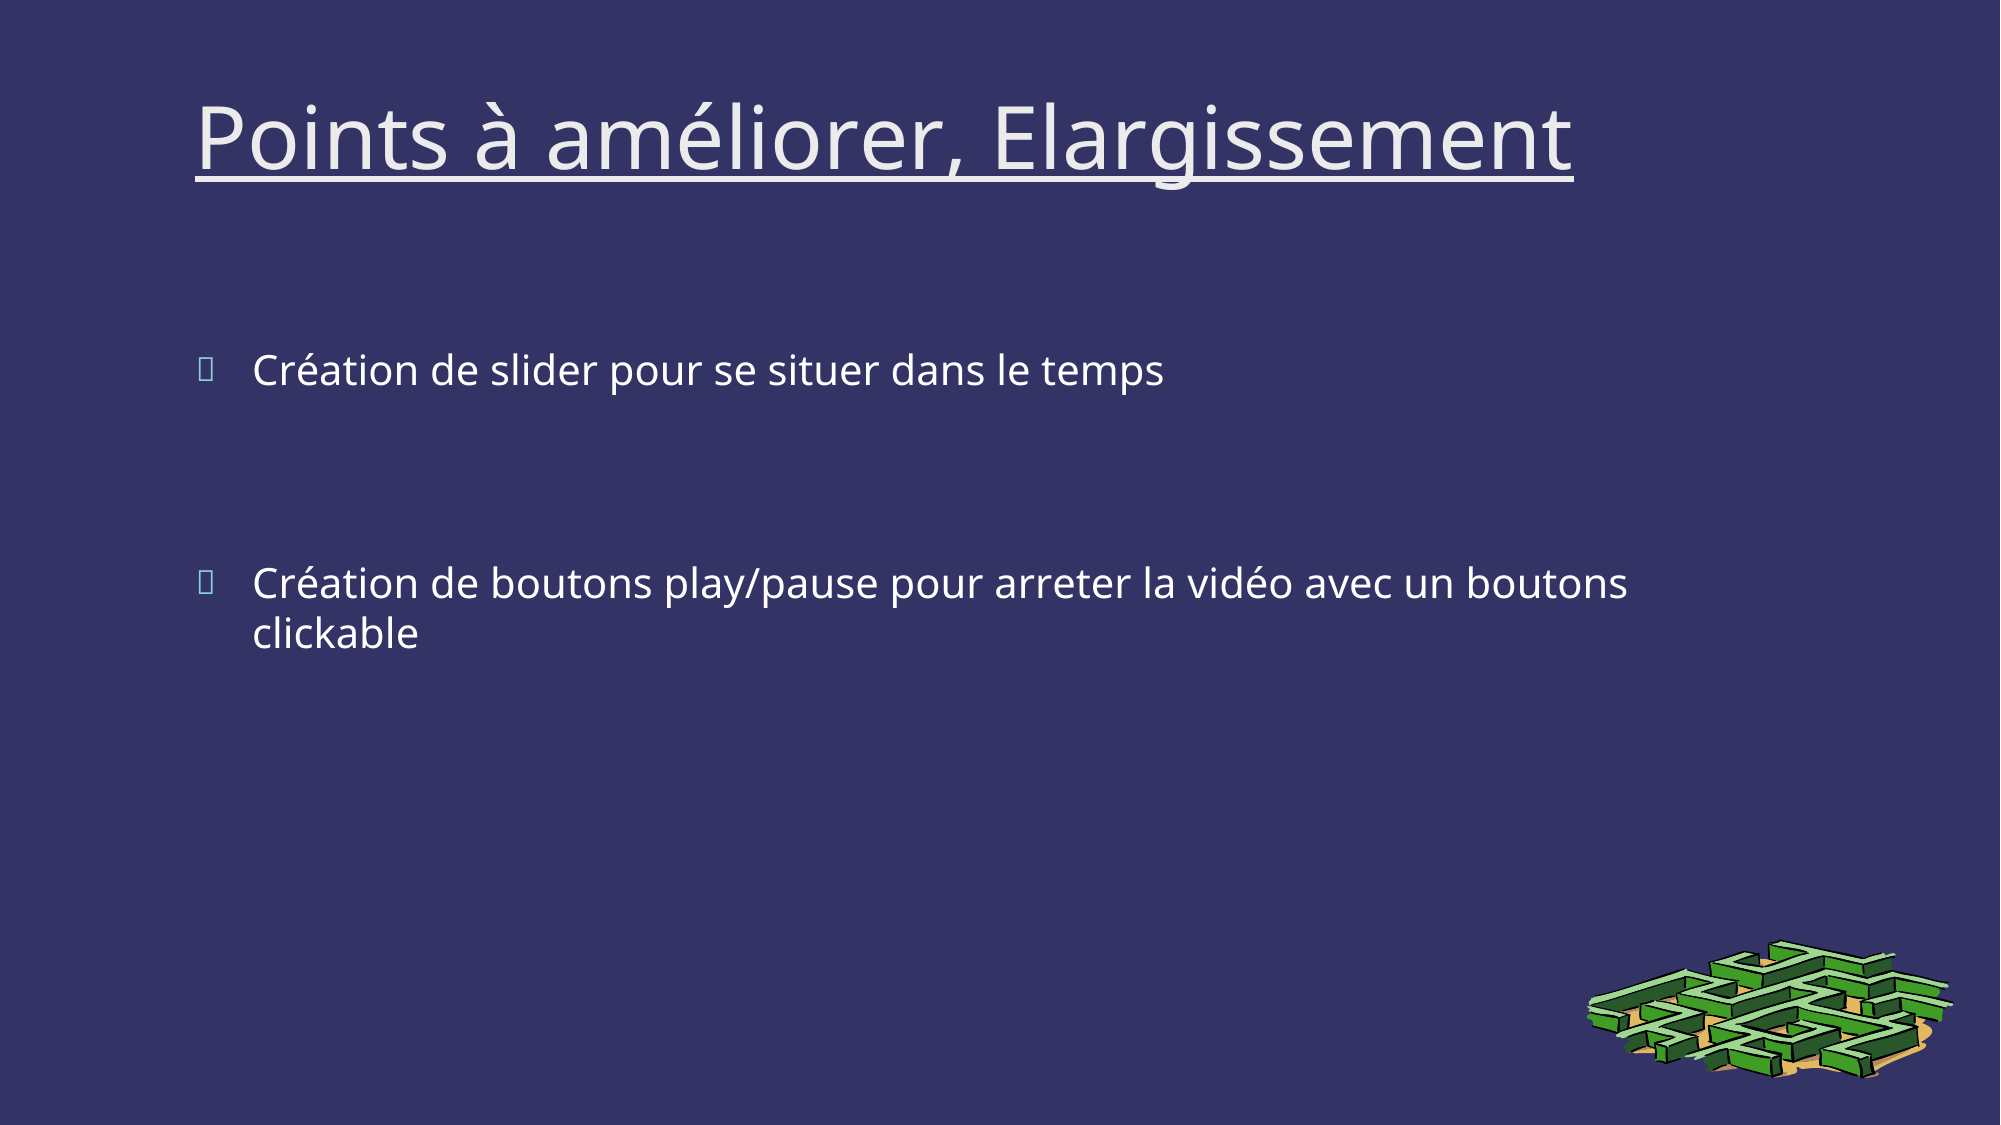

# Points à améliorer, Elargissement
Création de slider pour se situer dans le temps
Création de boutons play/pause pour arreter la vidéo avec un boutons clickable